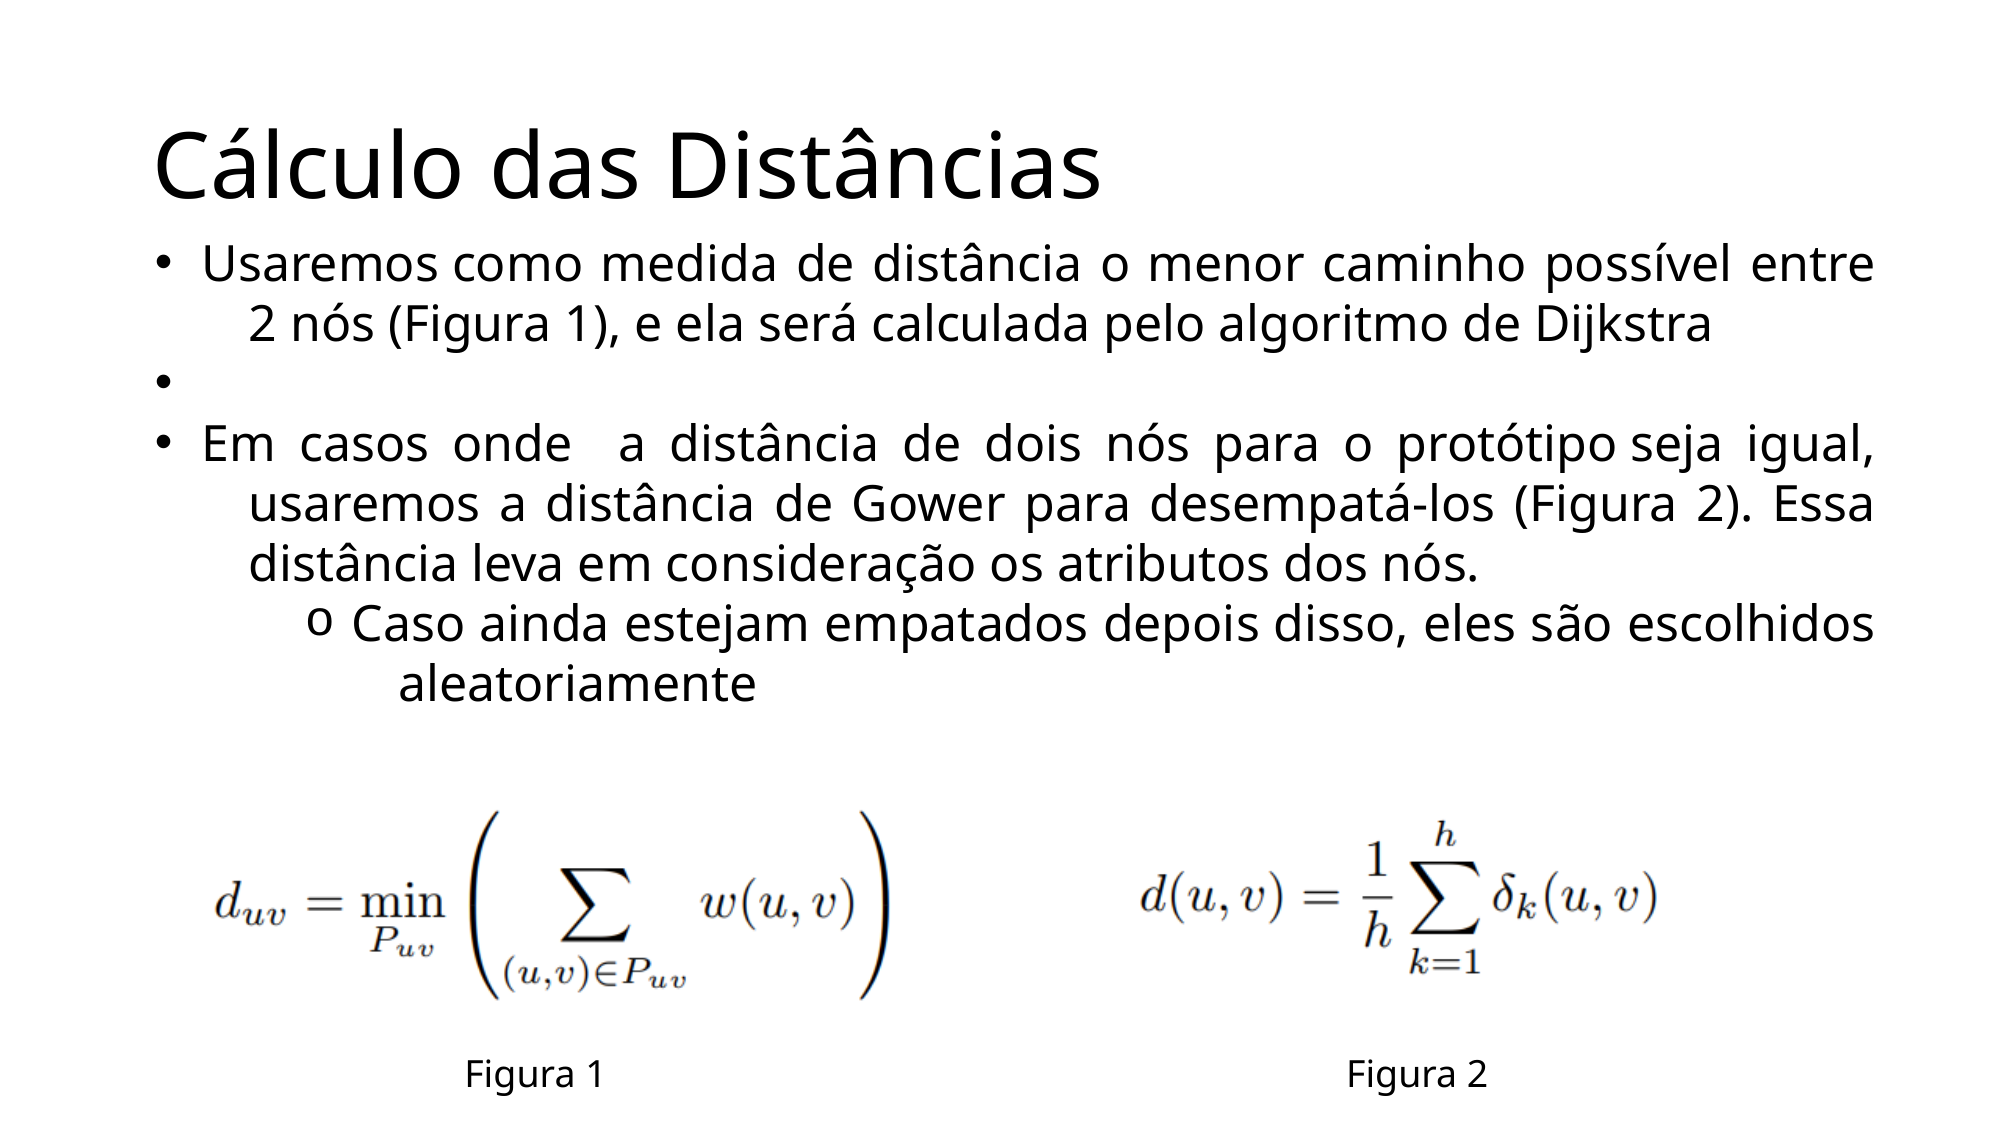

# Cálculo das Distâncias
Usaremos como medida de distância o menor caminho possível entre 2 nós (Figura 1), e ela será calculada pelo algoritmo de Dijkstra
Em casos onde a distância de dois nós para o protótipo seja igual, usaremos a distância de Gower para desempatá-los (Figura 2). Essa distância leva em consideração os atributos dos nós.
Caso ainda estejam empatados depois disso, eles são escolhidos aleatoriamente
Figura 1
Figura 2